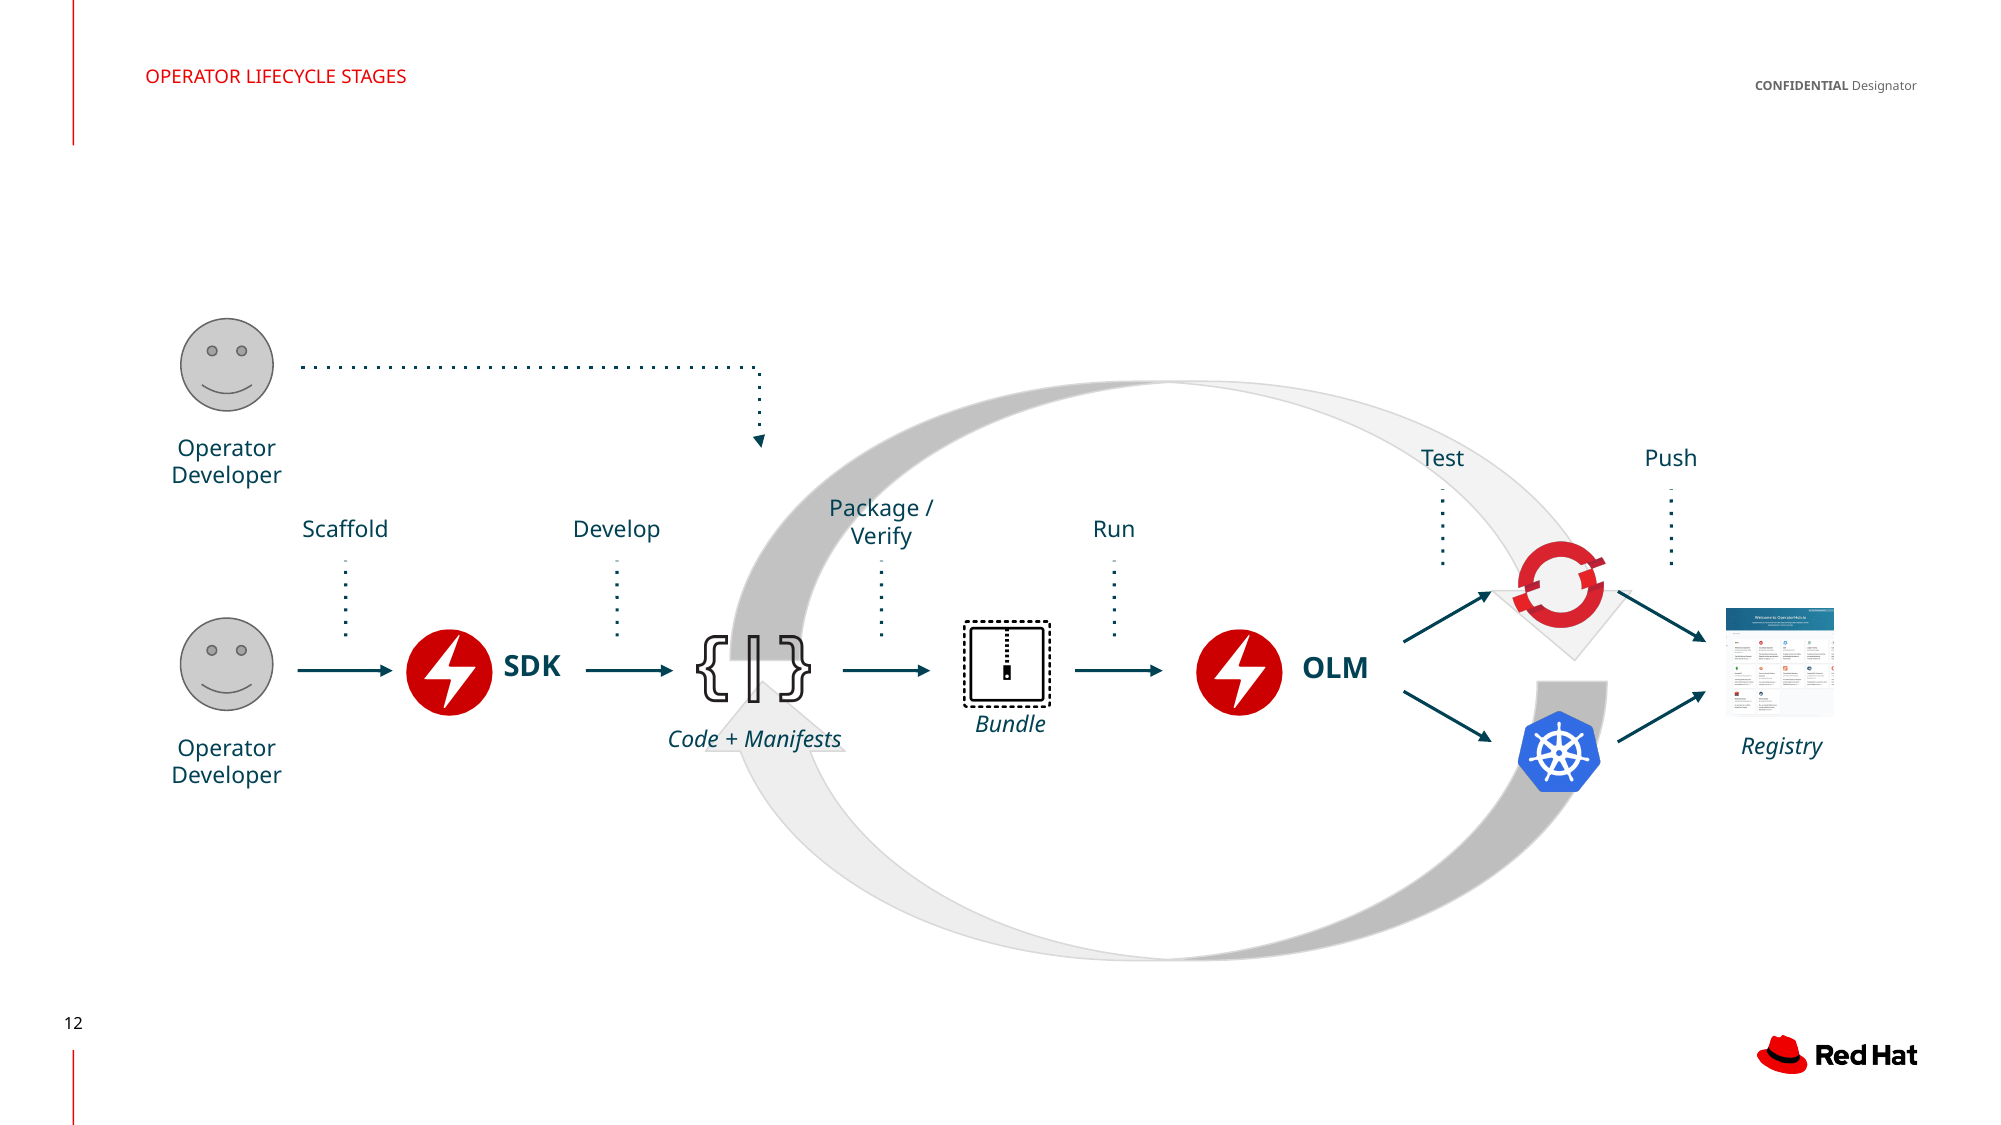

# OPERATOR LIFECYCLE STAGES
Operator Developer
Test
Push
Package / Verify
Scaffold
Develop
Run
SDK
OLM
Bundle
Code + Manifests
Operator Developer
Registry